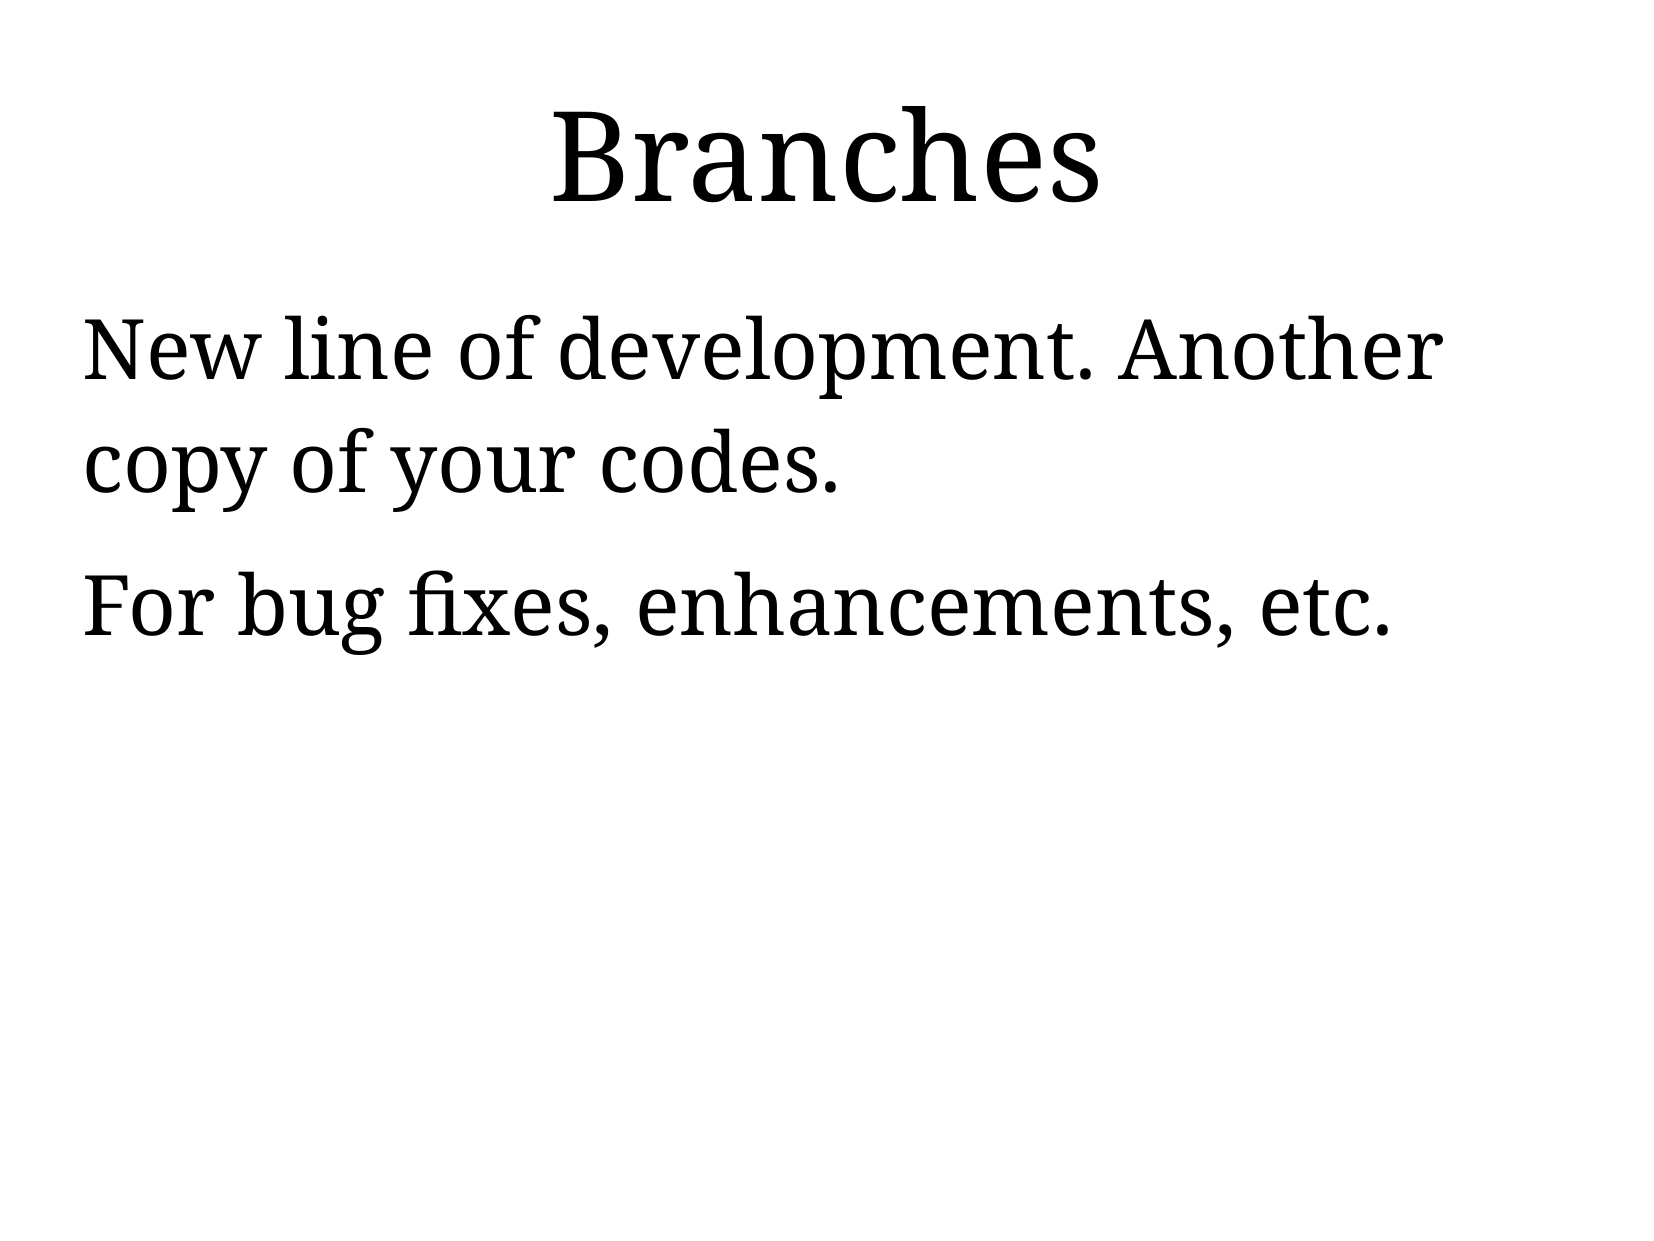

# Branches
New line of development. Another copy of your codes.
For bug fixes, enhancements, etc.